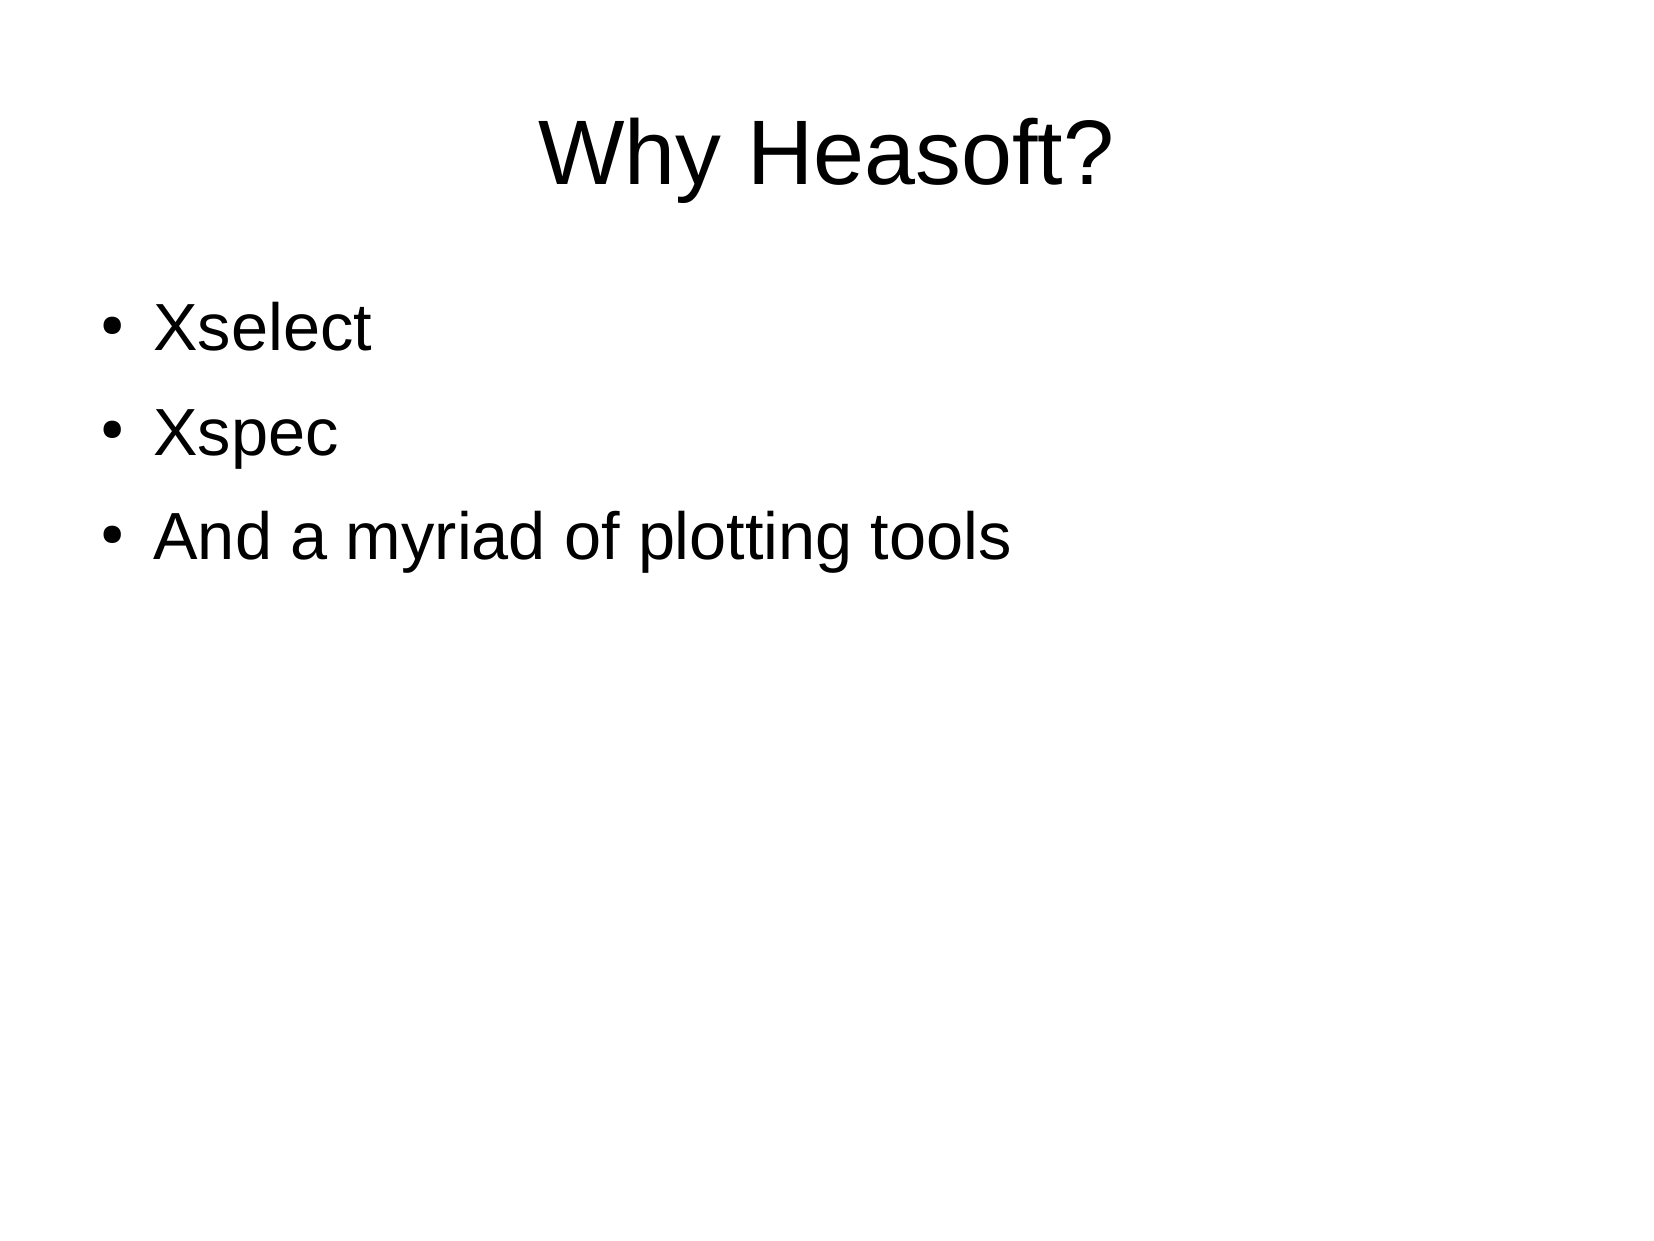

# Why Heasoft?
Xselect
Xspec
And a myriad of plotting tools